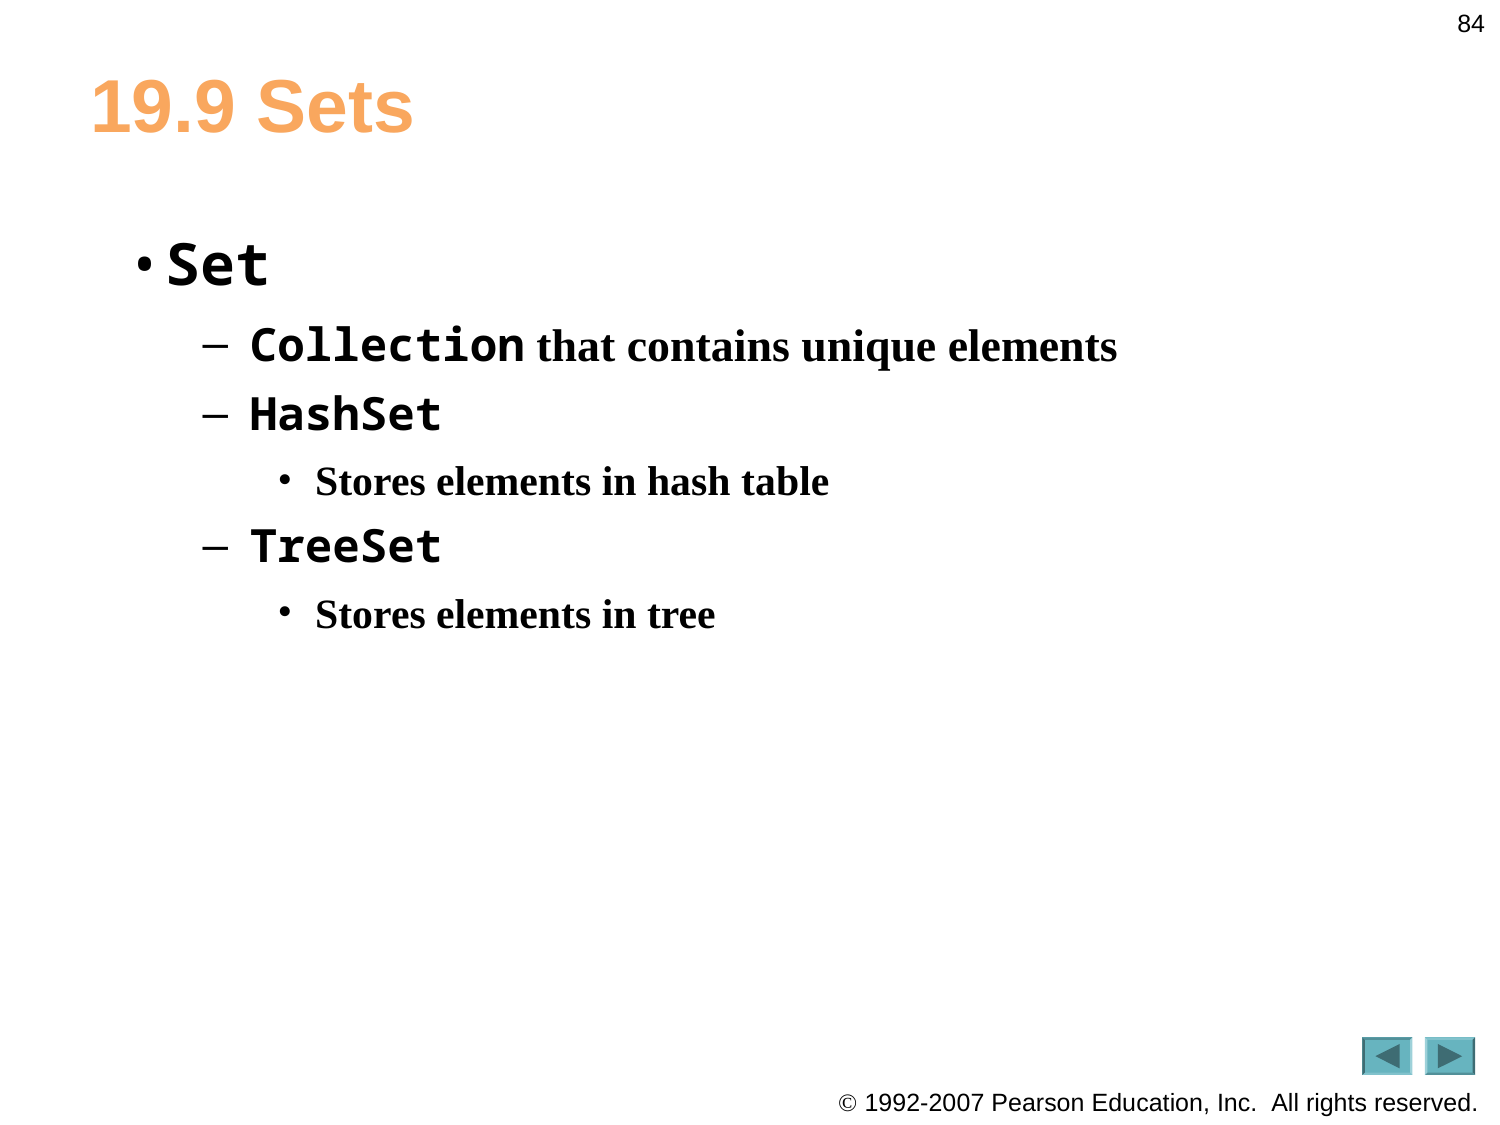

# 19.9 Sets
Set
Collection that contains unique elements
HashSet
Stores elements in hash table
TreeSet
Stores elements in tree